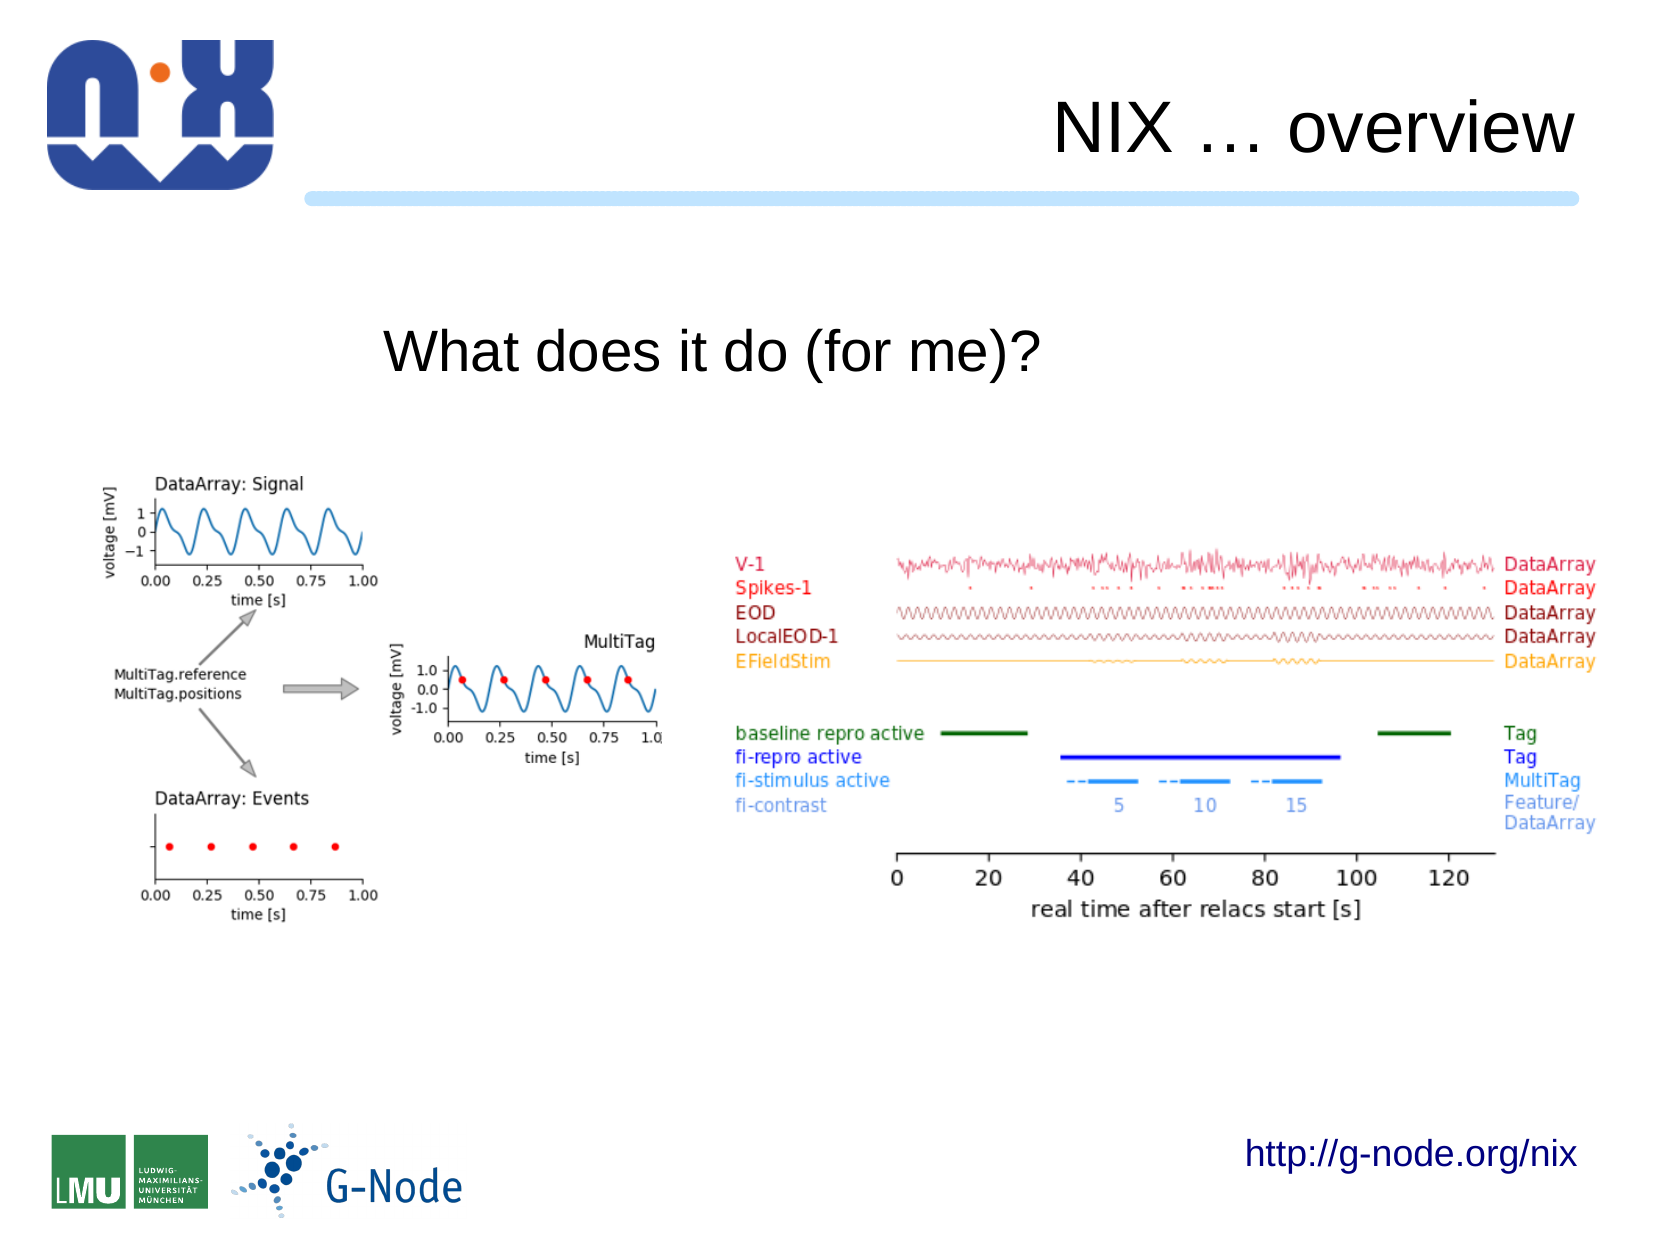

NIX … overview
# What does it do (for me)?
http://g-node.org/nix